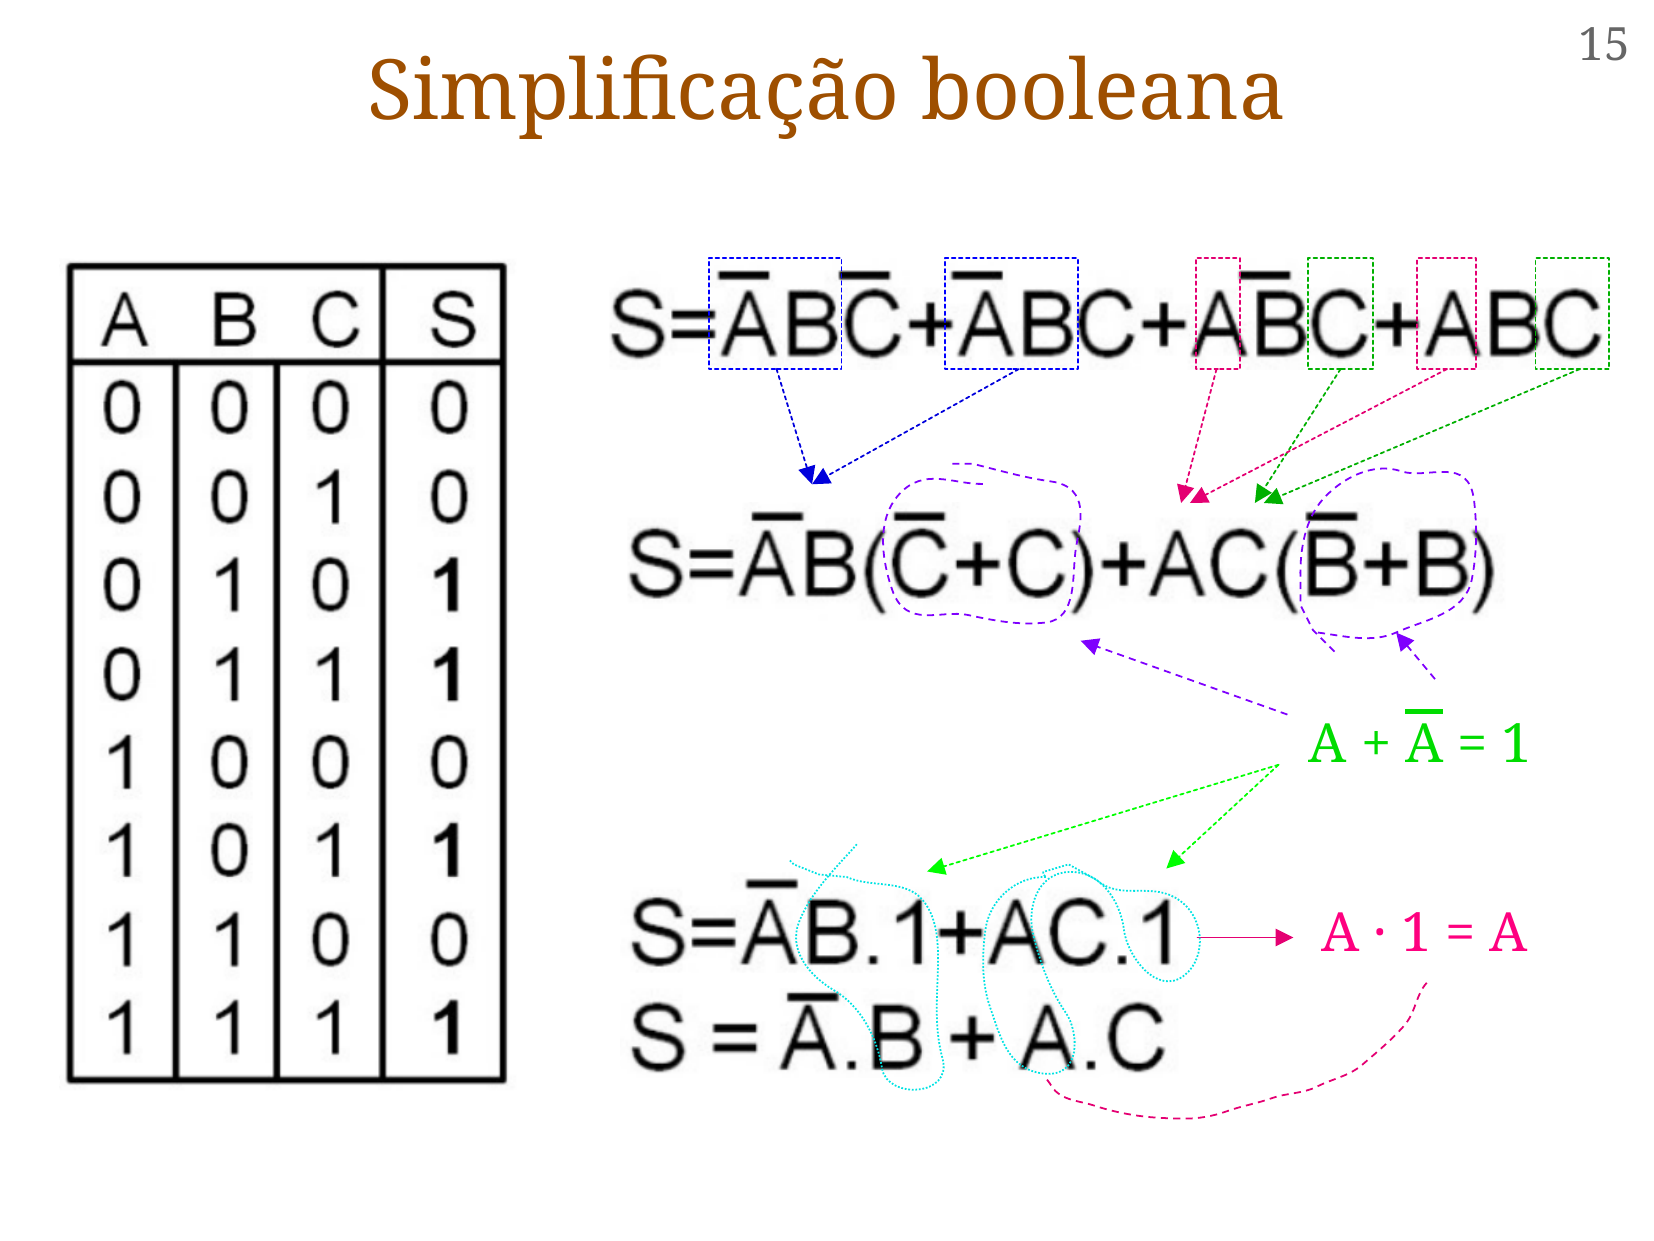

15
# Simplificação booleana
A + A = 1
A · 1 = A